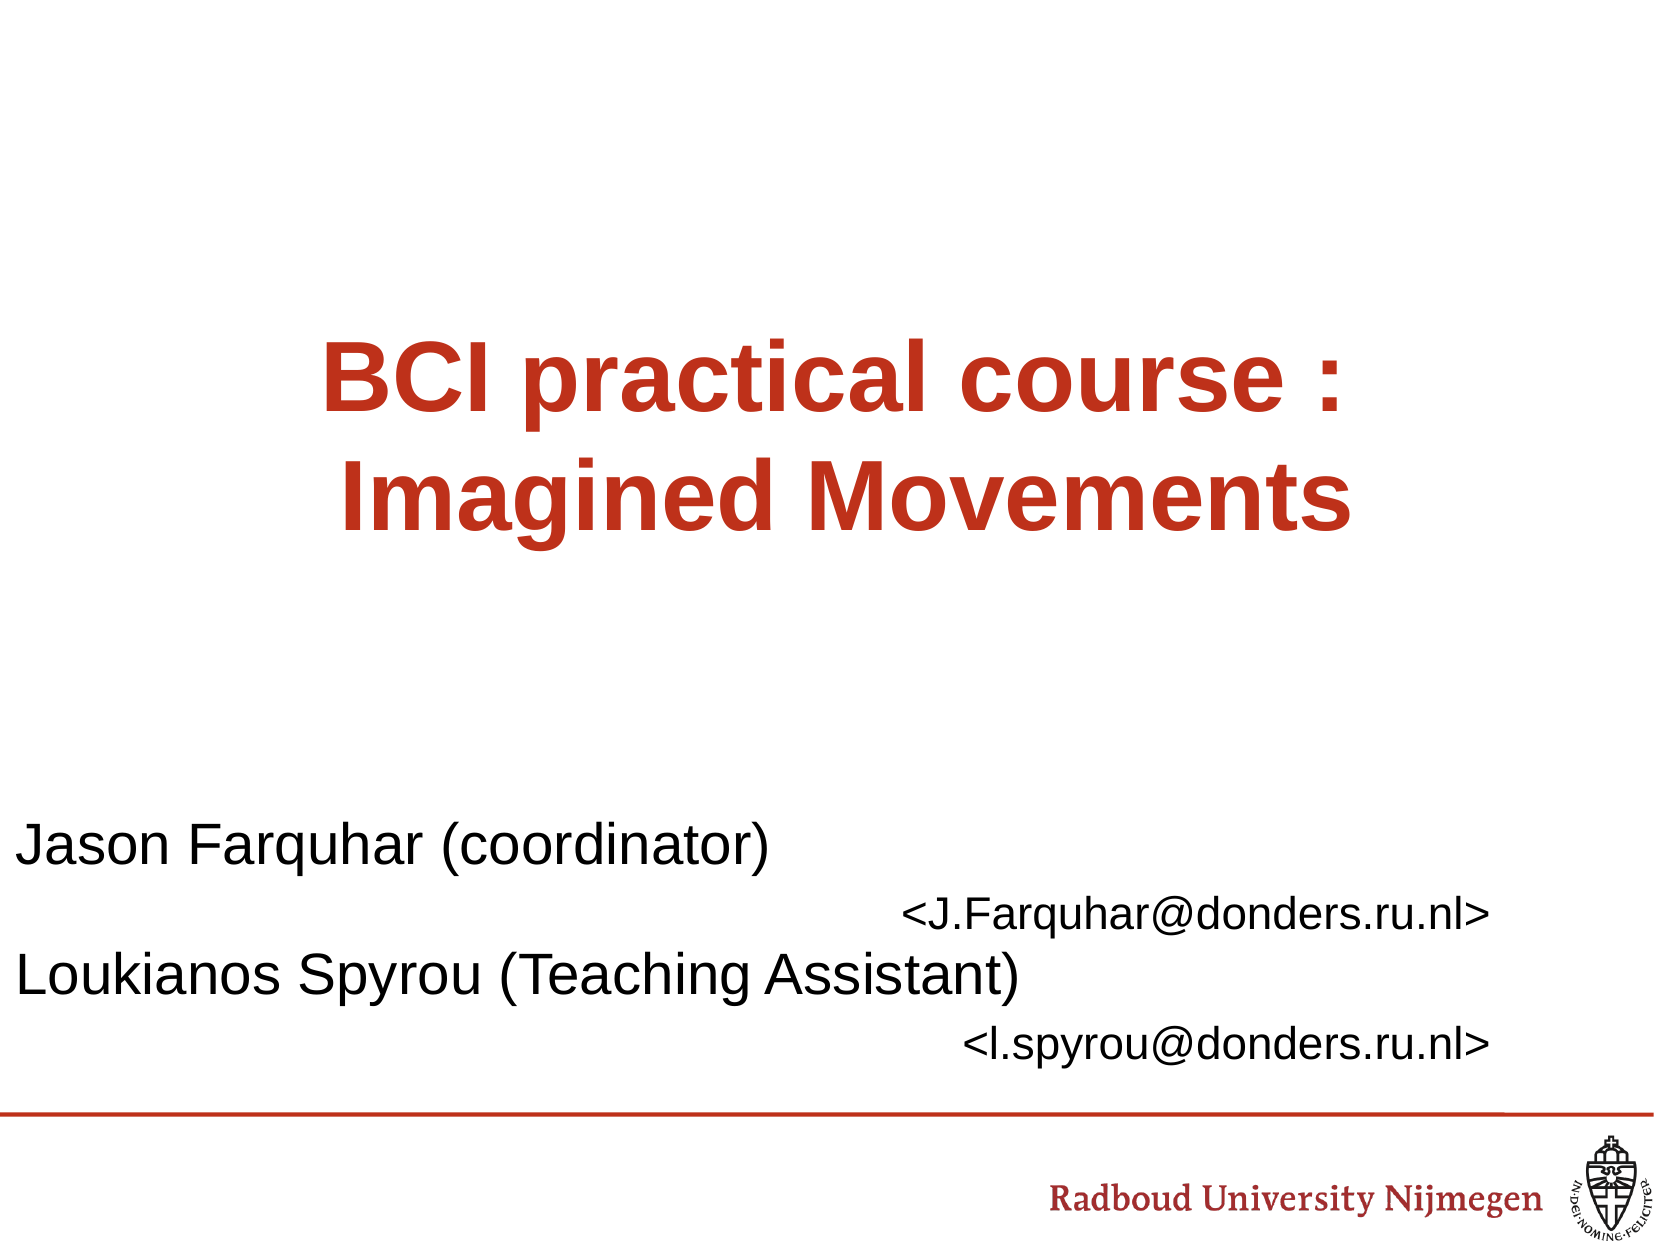

BCI practical course :
 Imagined Movements
Jason Farquhar (coordinator)
												<J.Farquhar@donders.ru.nl>
Loukianos Spyrou (Teaching Assistant)
										<l.spyrou@donders.ru.nl>